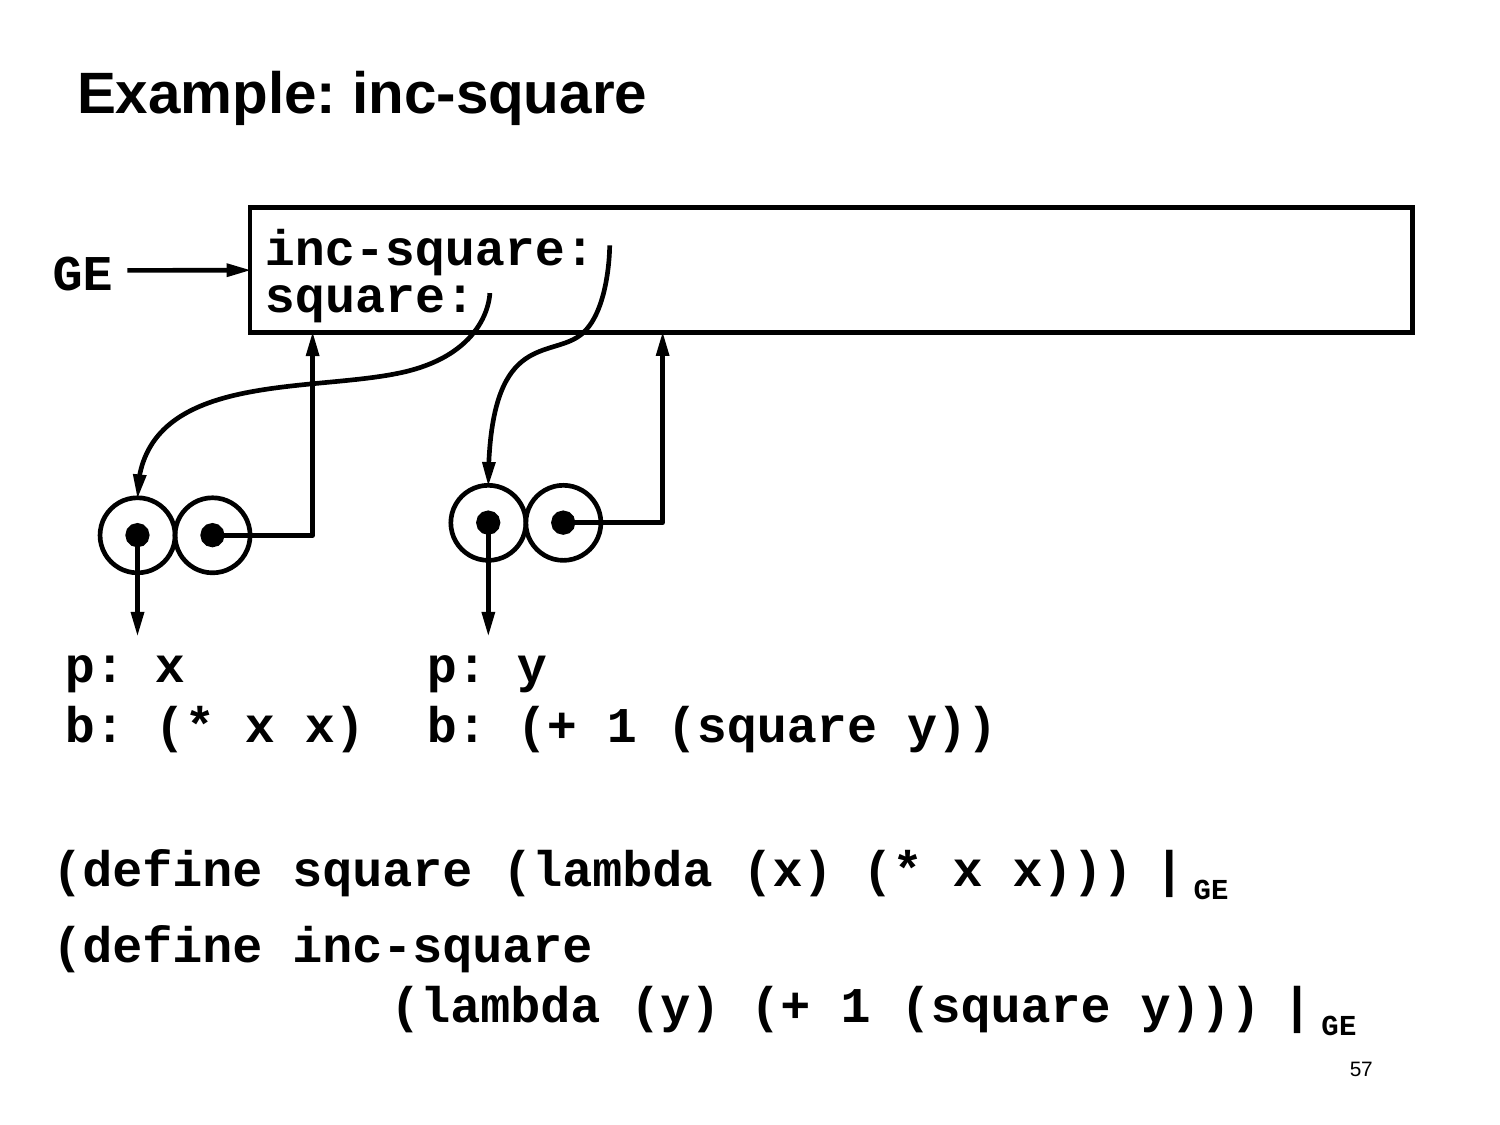

# Example: inc-square
inc-square:
GE
square:
p: x
b: (* x x)
p: y
b: (+ 1 (square y))
(define square (lambda (x) (* x x))) | GE
(define inc-square
 (lambda (y) (+ 1 (square y))) | GE
57